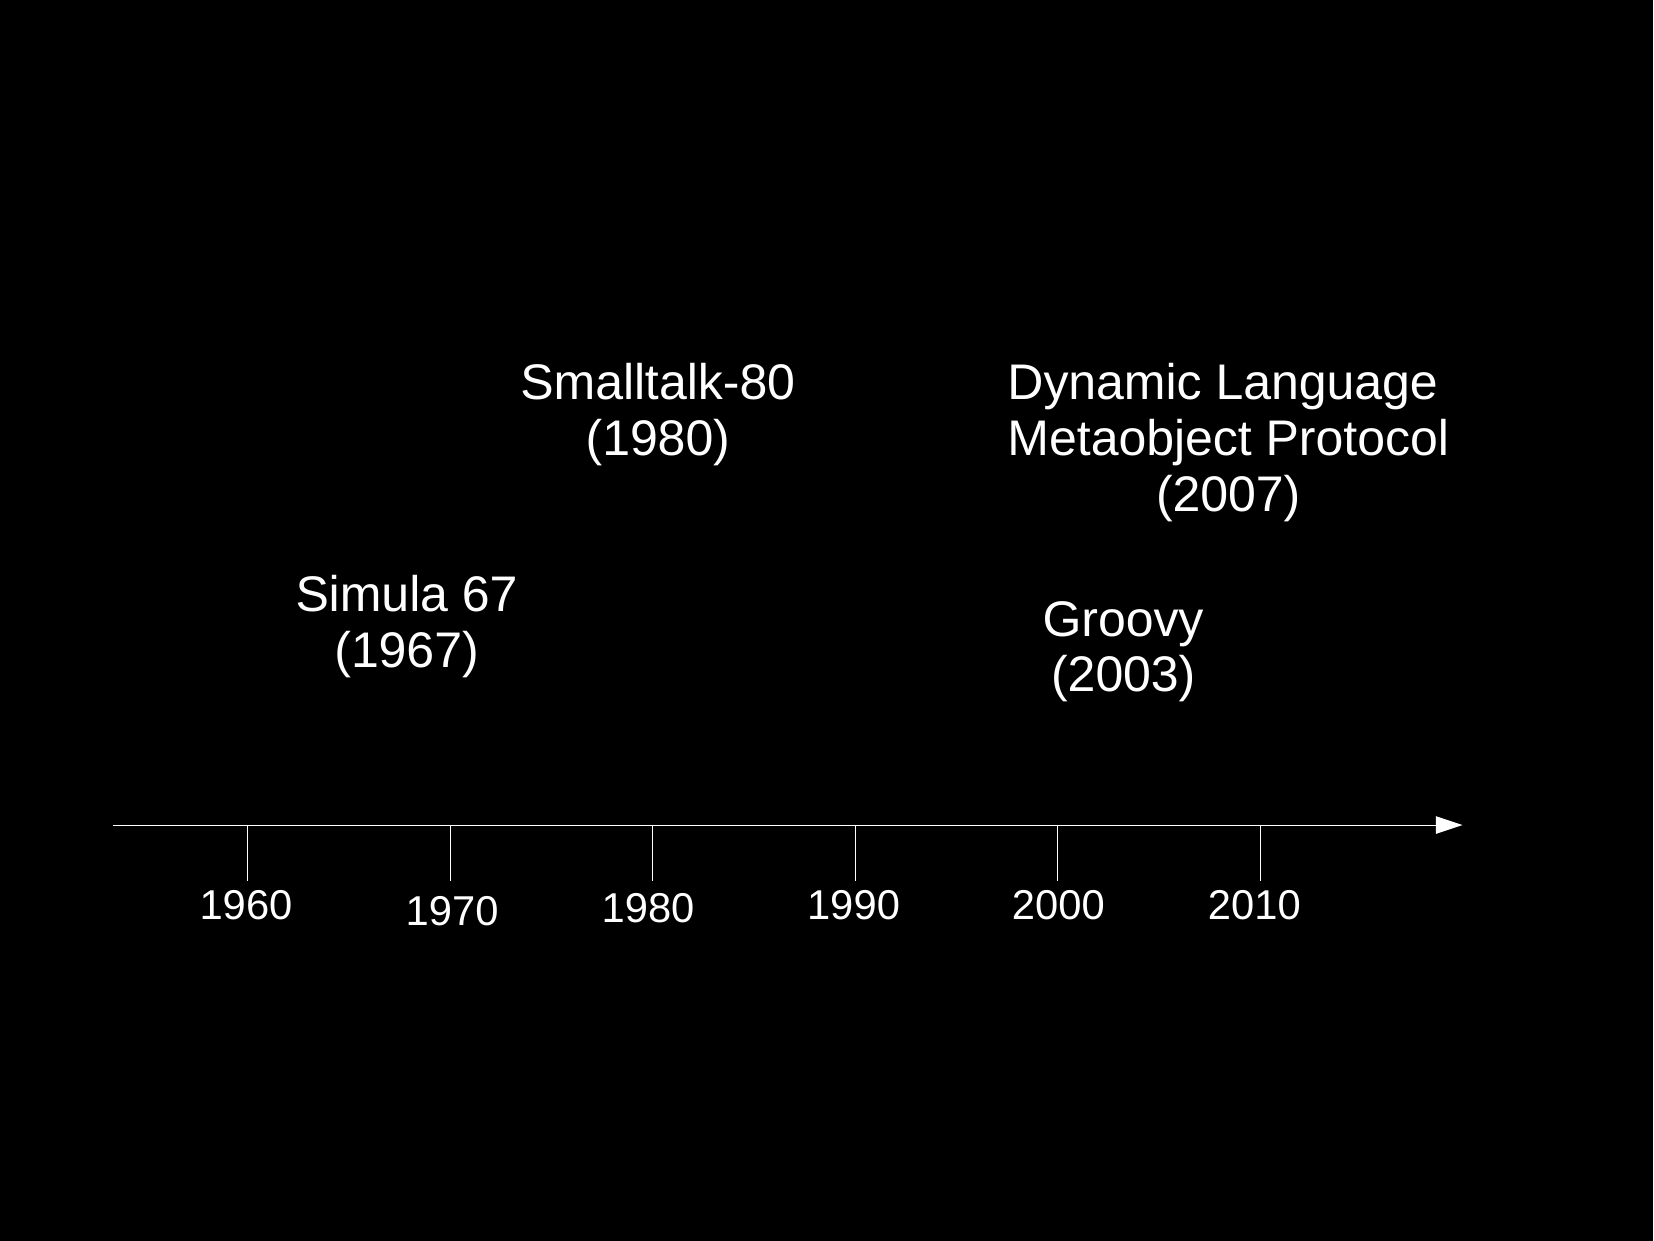

Smalltalk-80
(1980)
Dynamic Language
Metaobject Protocol
(2007)
Simula 67
(1967)
Groovy
(2003)
1960
1990
2000
2010
1980
1970